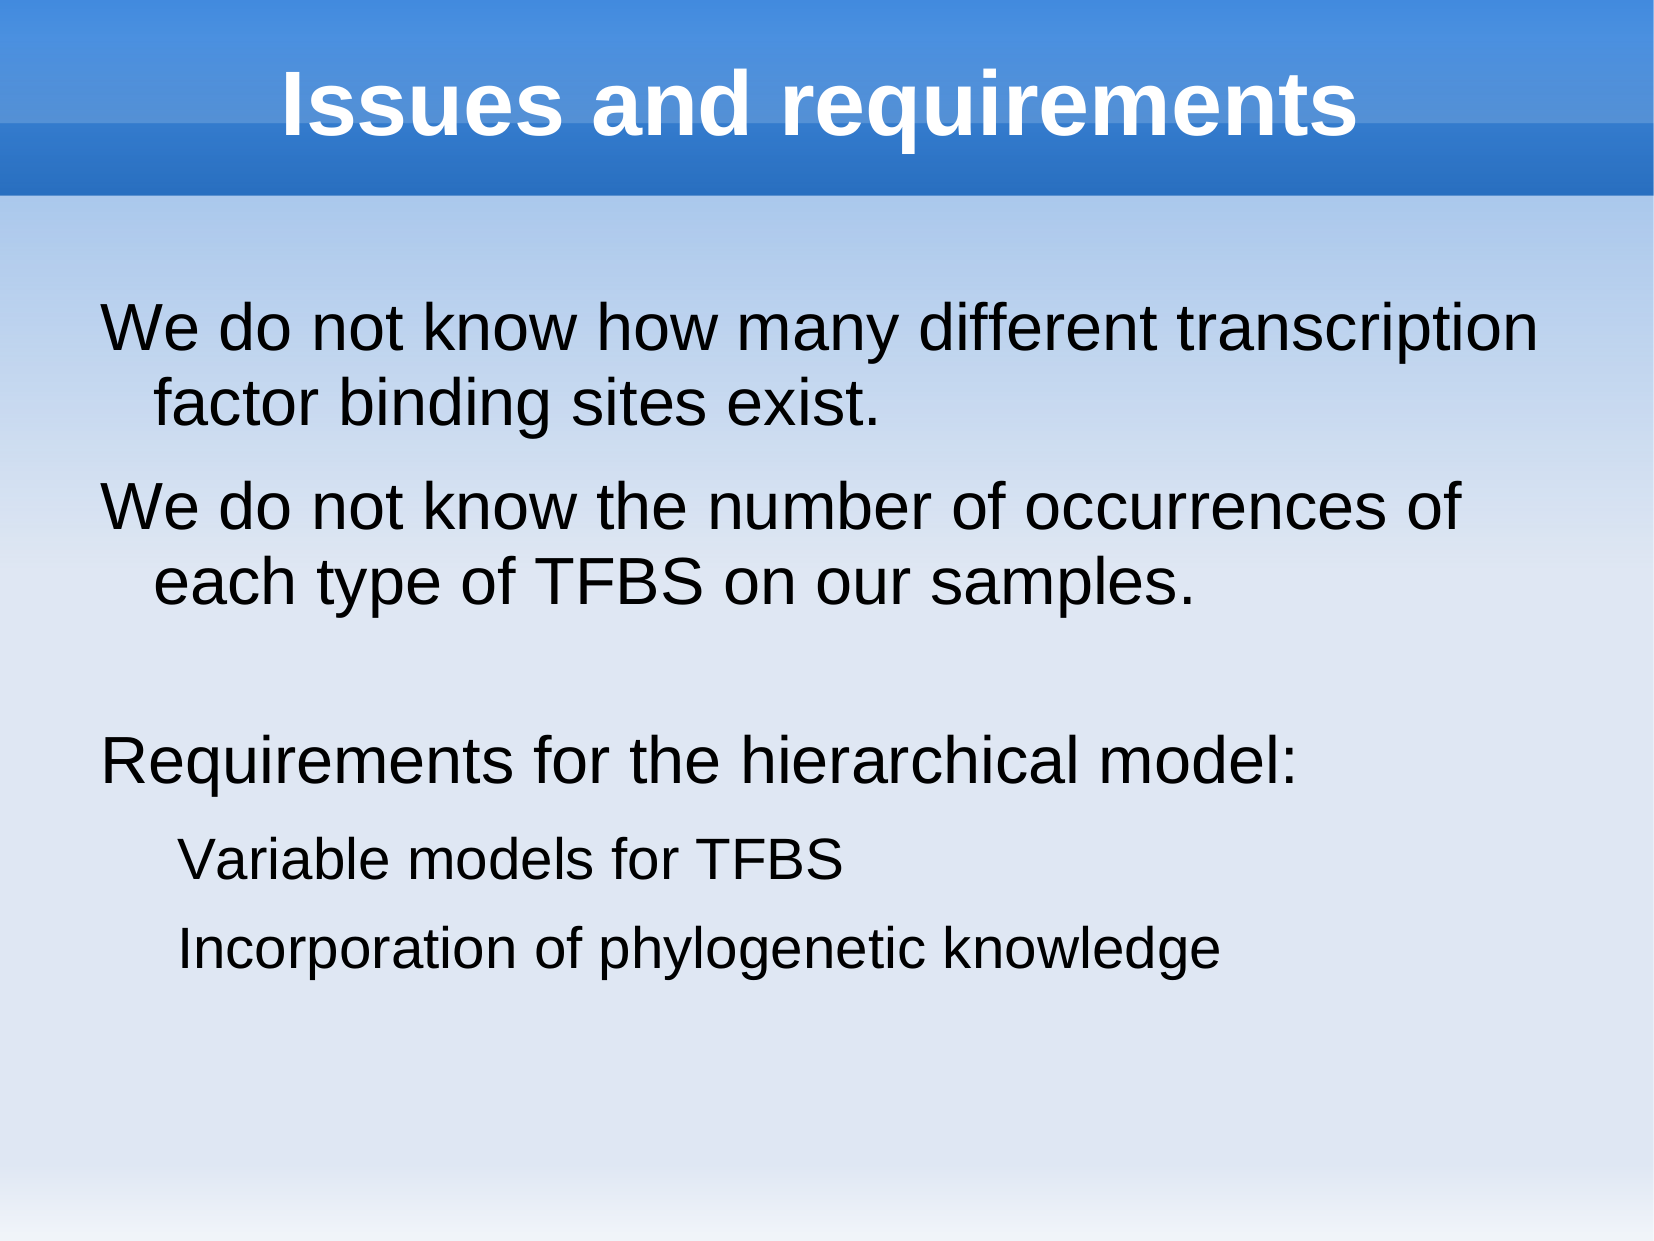

# Issues and requirements
We do not know how many different transcription factor binding sites exist.
We do not know the number of occurrences of each type of TFBS on our samples.
Requirements for the hierarchical model:
Variable models for TFBS
Incorporation of phylogenetic knowledge